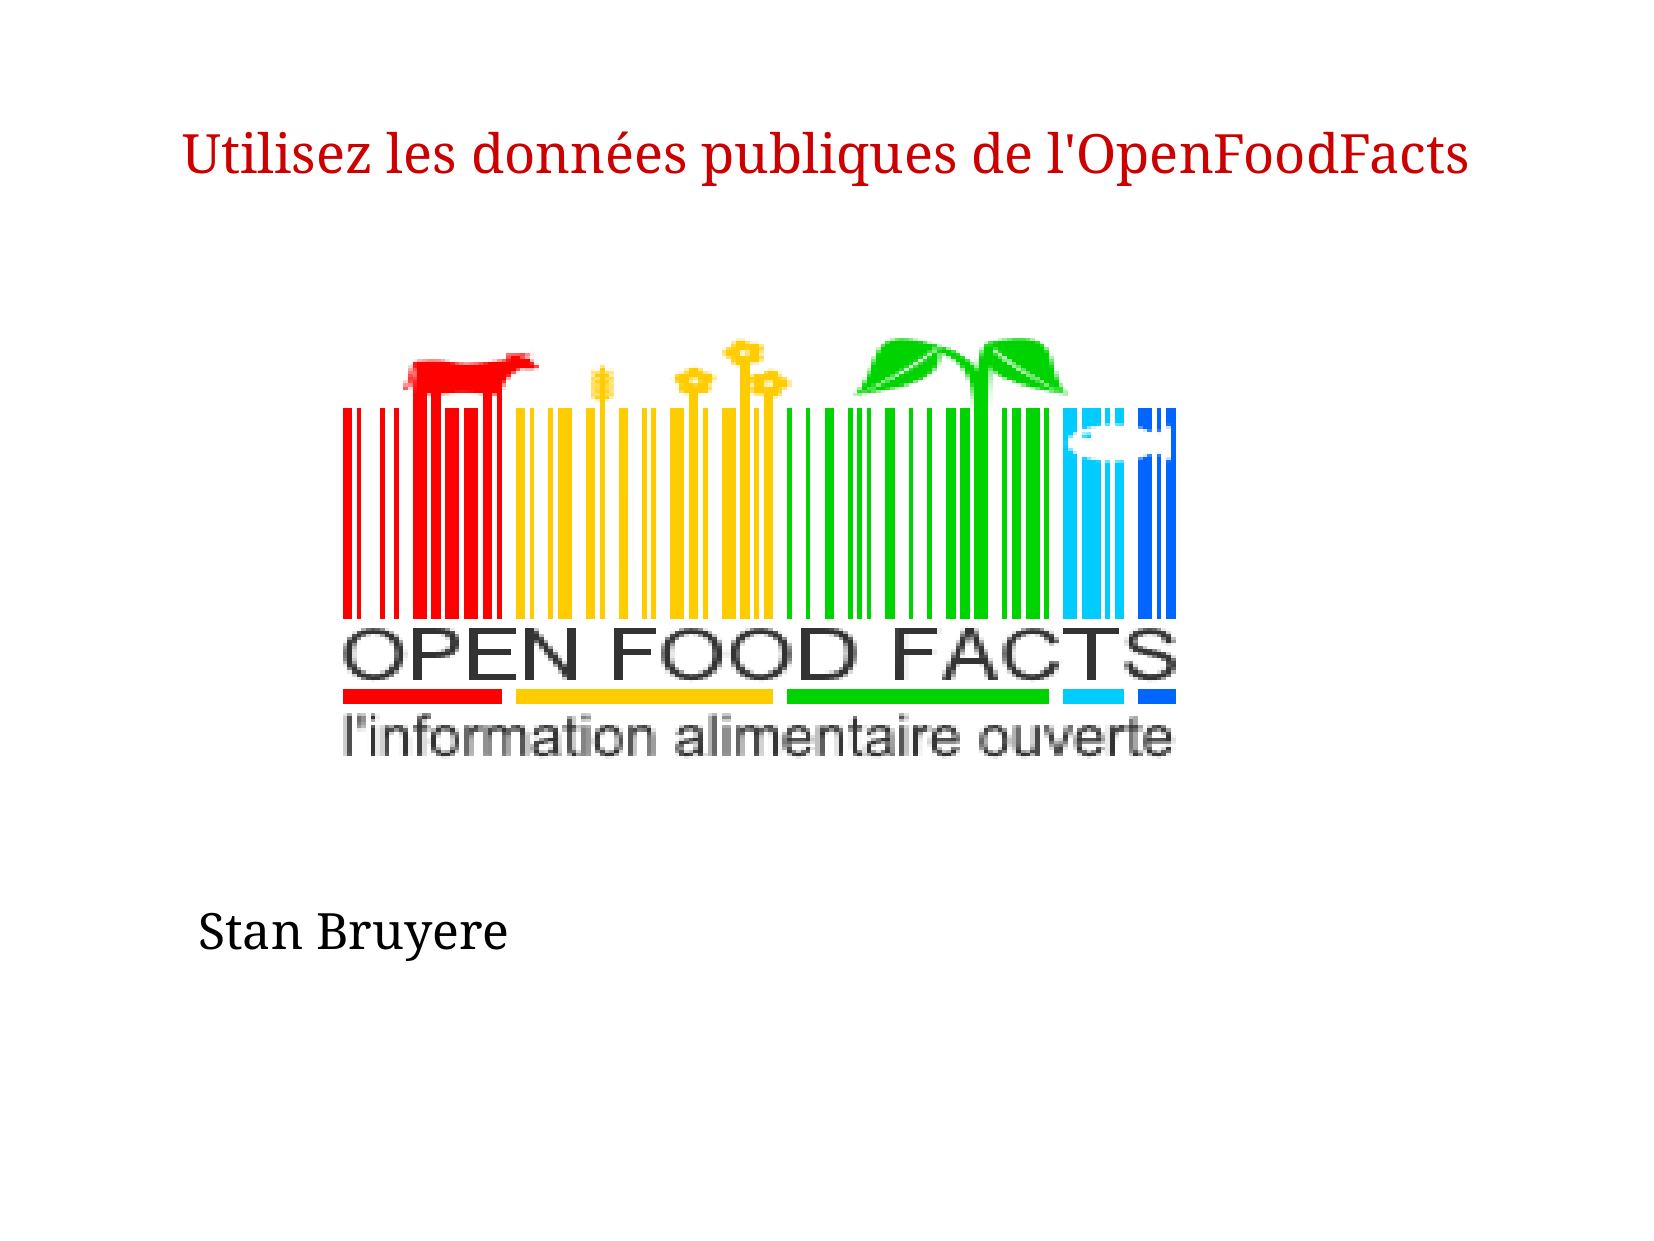

# Utilisez les données publiques de l'OpenFoodFacts
Stan Bruyere